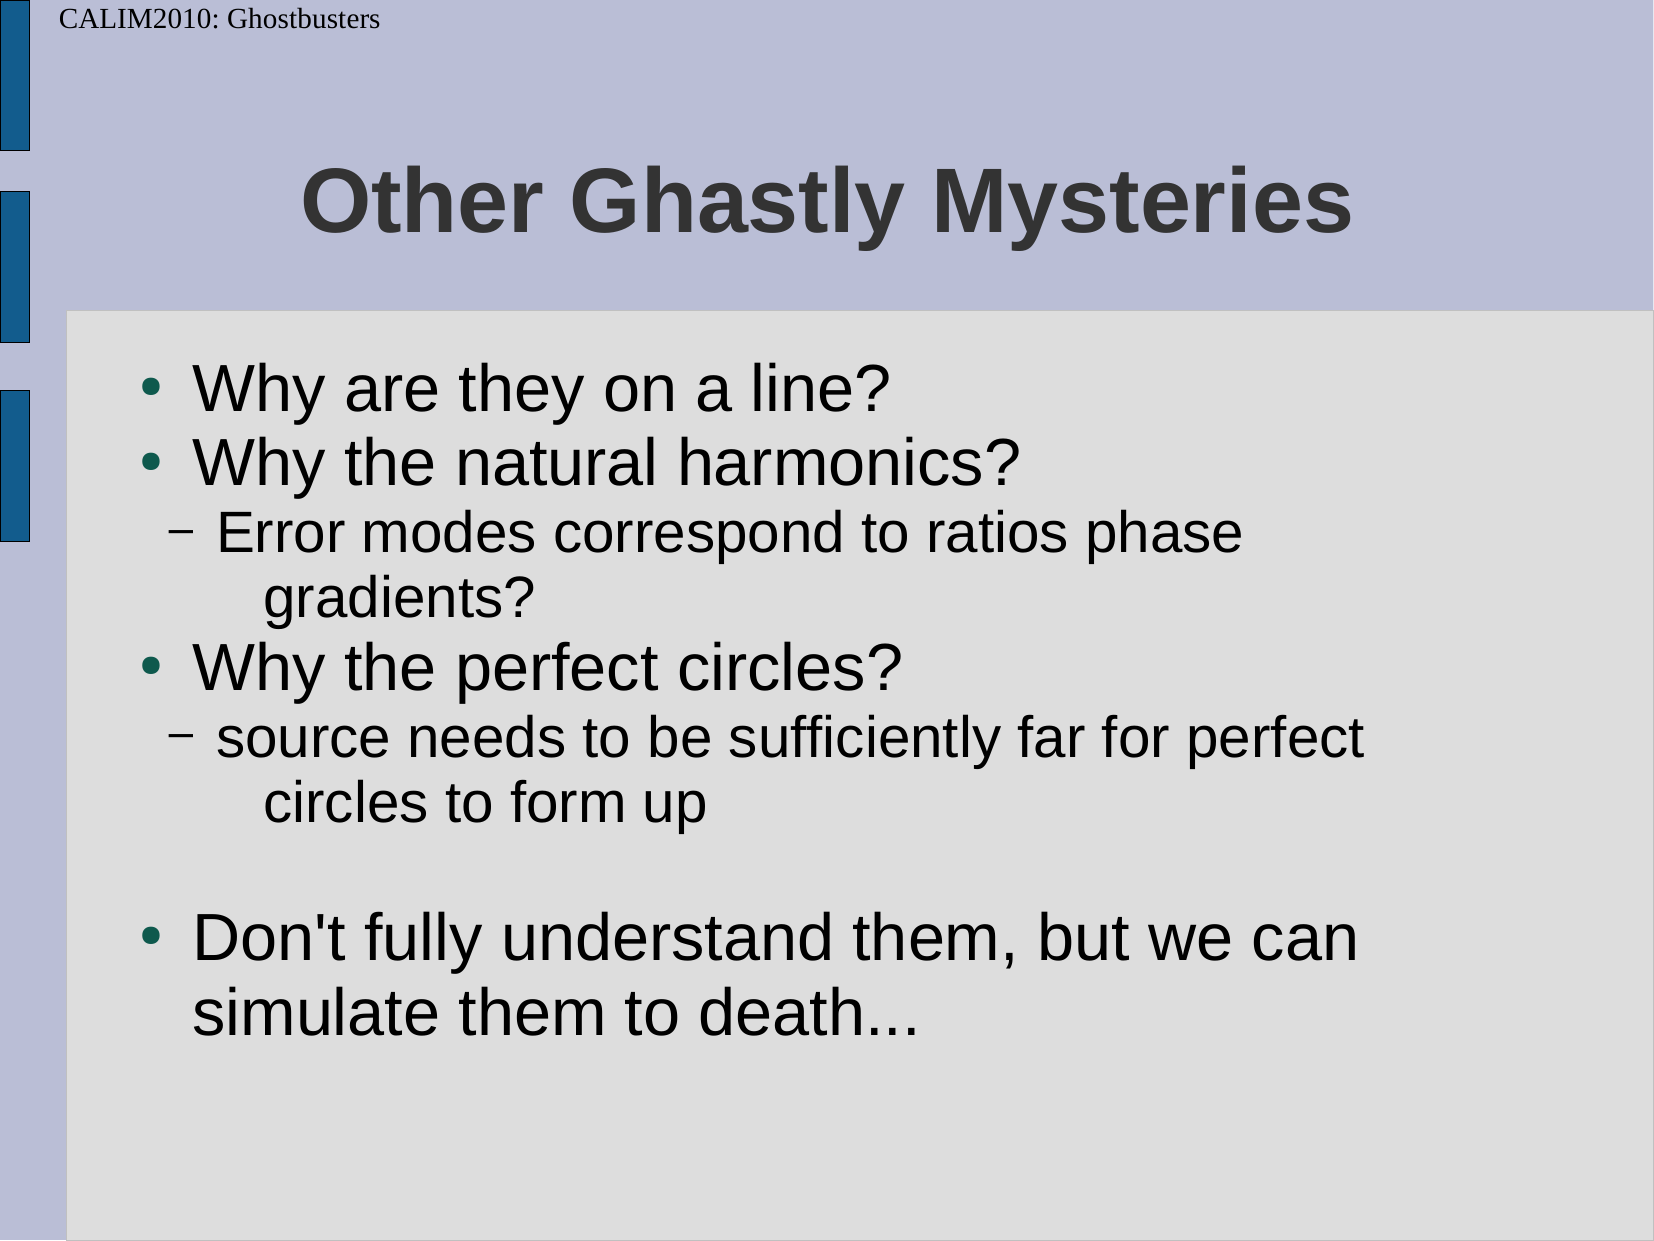

CALIM2010: Ghostbusters
# Other Ghastly Mysteries
Why are they on a line?
Why the natural harmonics?
Error modes correspond to ratios phase gradients?
Why the perfect circles?
source needs to be sufficiently far for perfect circles to form up
Don't fully understand them, but we can simulate them to death...